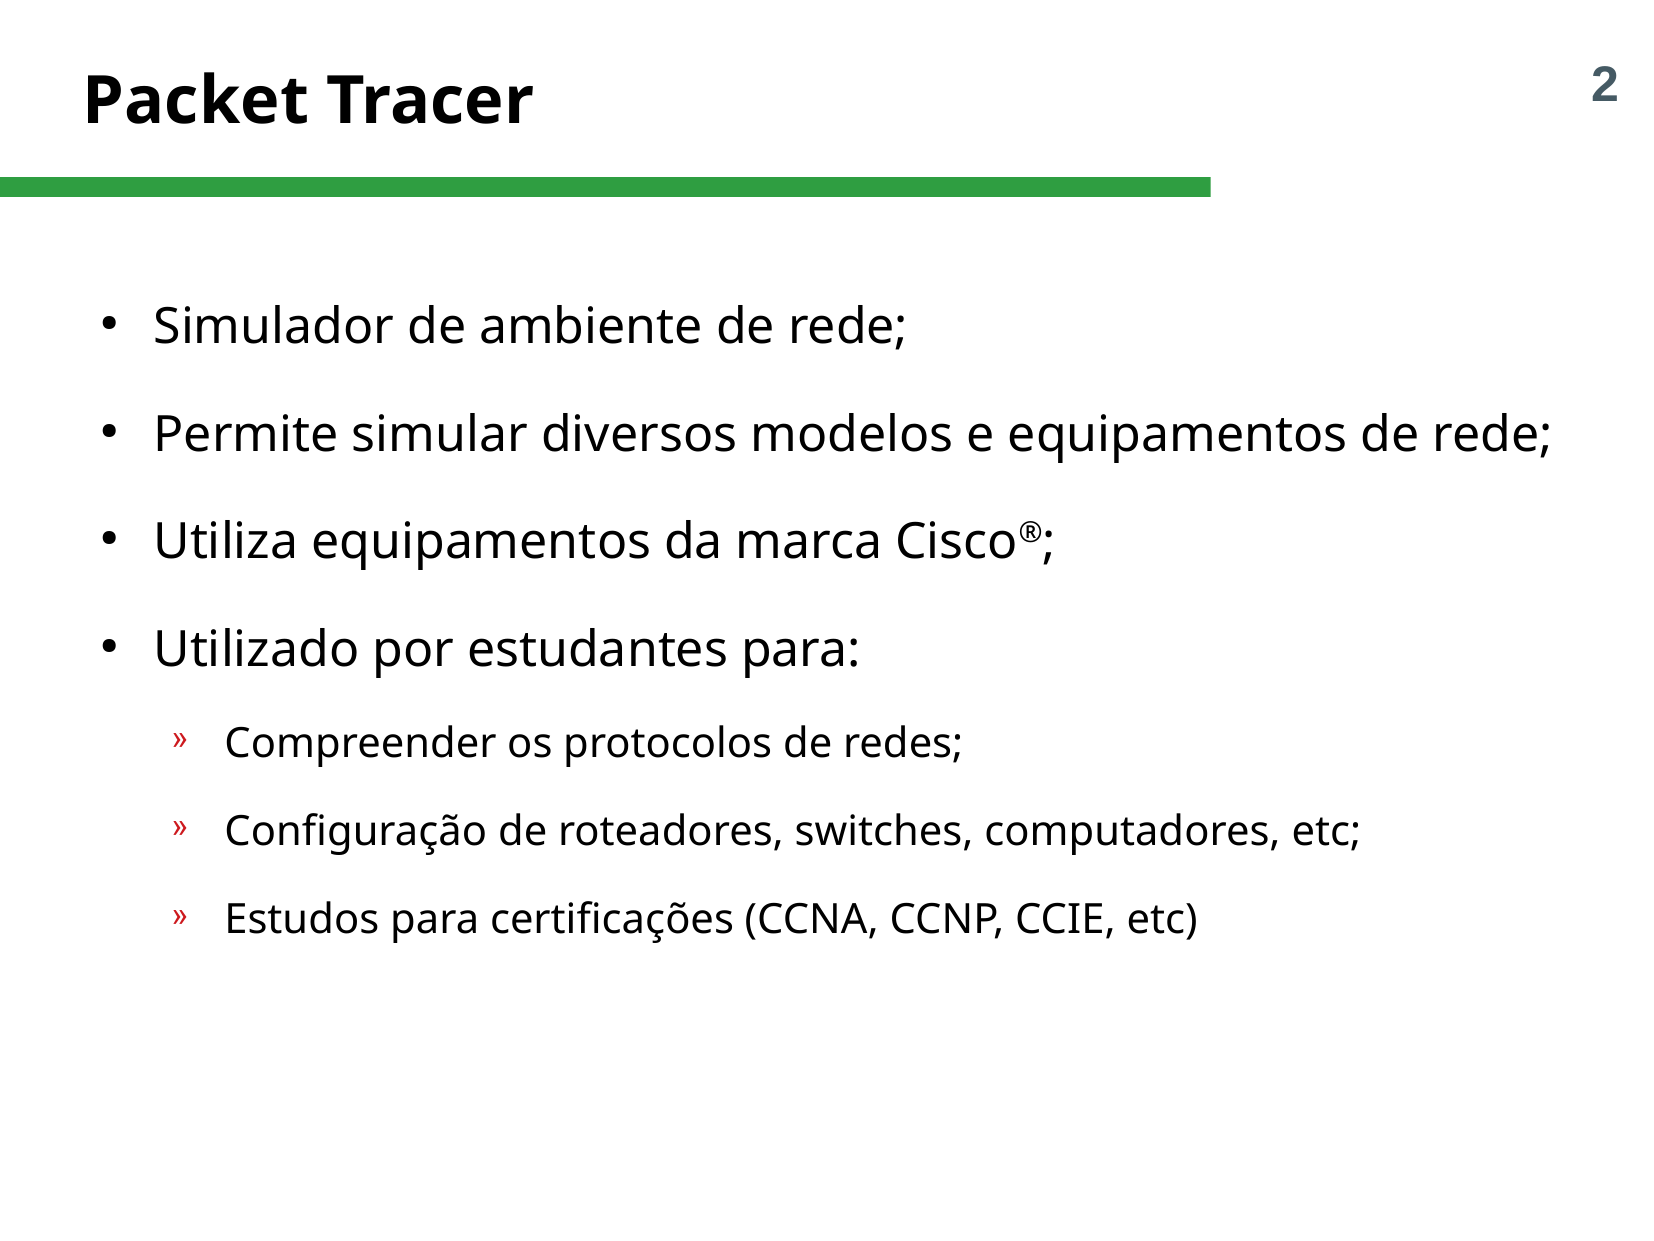

# Packet Tracer
Simulador de ambiente de rede;
Permite simular diversos modelos e equipamentos de rede;
Utiliza equipamentos da marca Cisco®;
Utilizado por estudantes para:
Compreender os protocolos de redes;
Configuração de roteadores, switches, computadores, etc;
Estudos para certificações (CCNA, CCNP, CCIE, etc)